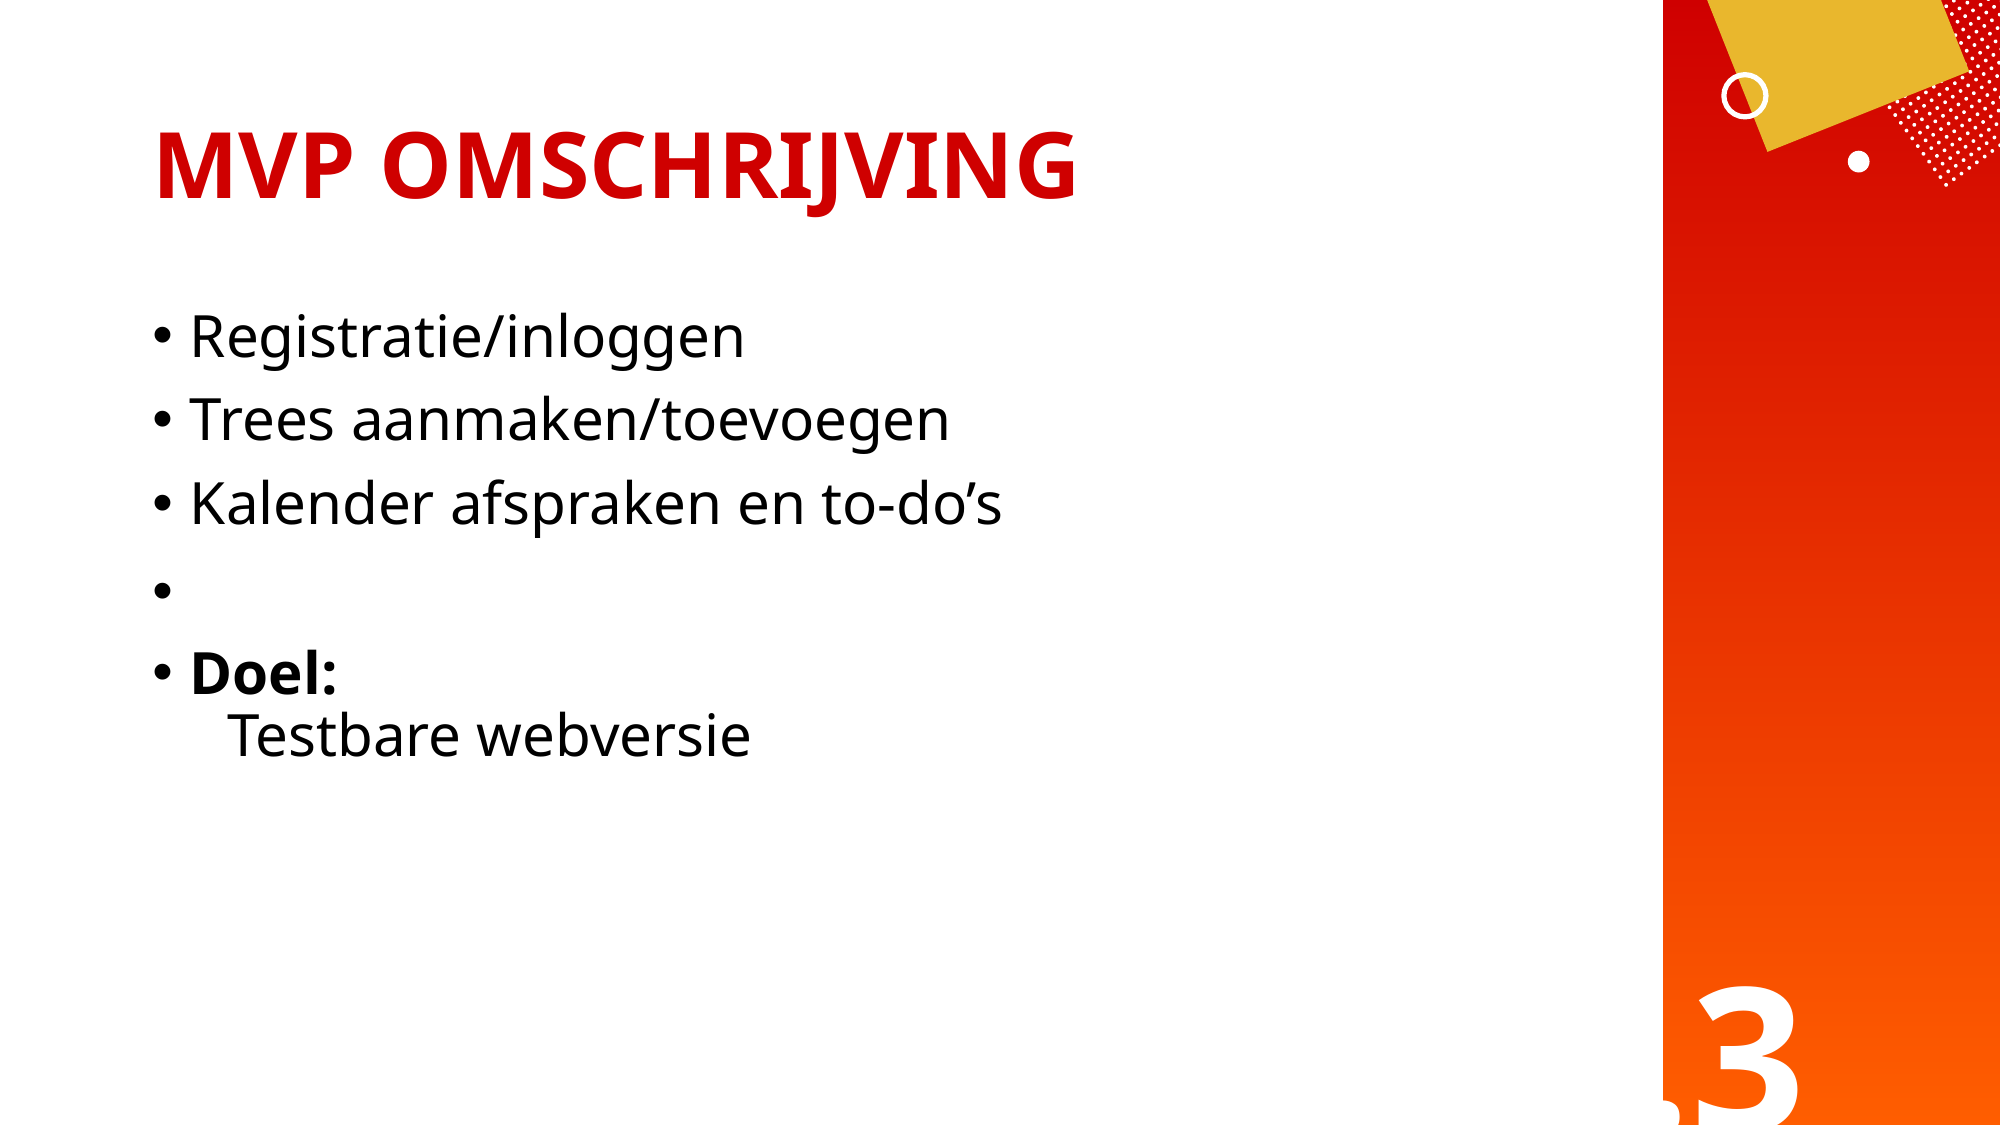

# MVP OMSCHRIJVING
Registratie/inloggen
Trees aanmaken/toevoegen
Kalender afspraken en to-do’s
Doel:
Testbare webversie
.3